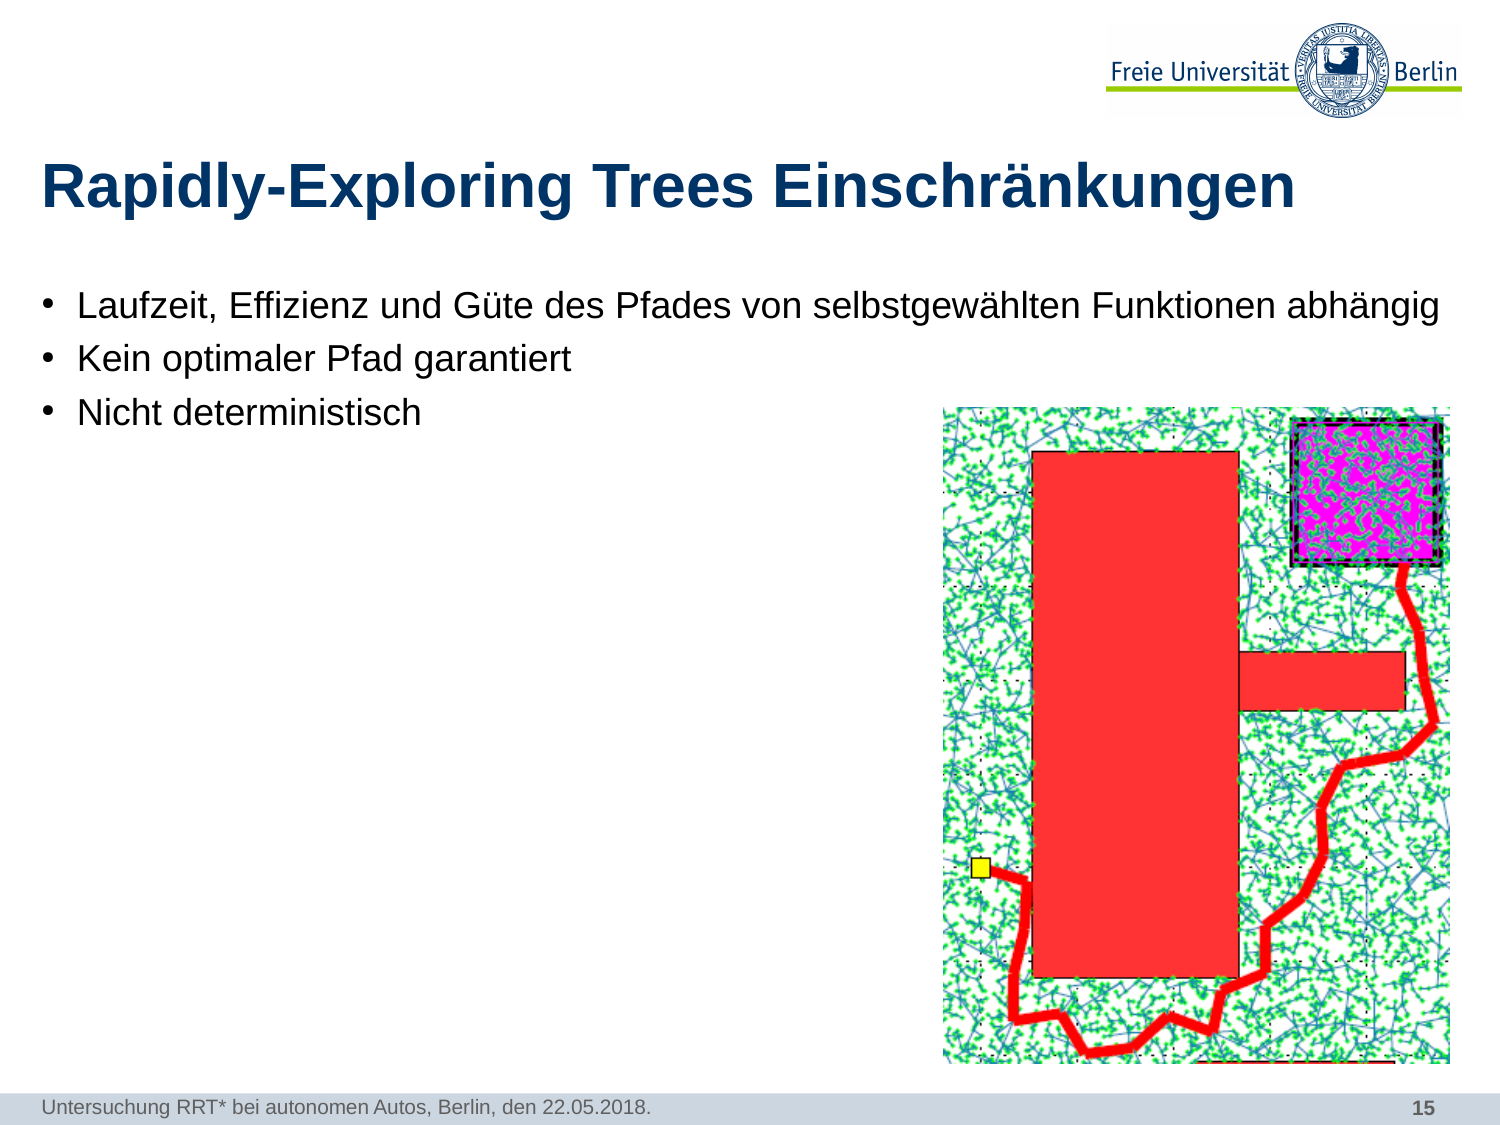

# Rapidly-Exploring Trees Einschränkungen
Laufzeit, Effizienz und Güte des Pfades von selbstgewählten Funktionen abhängig
Kein optimaler Pfad garantiert
Nicht deterministisch